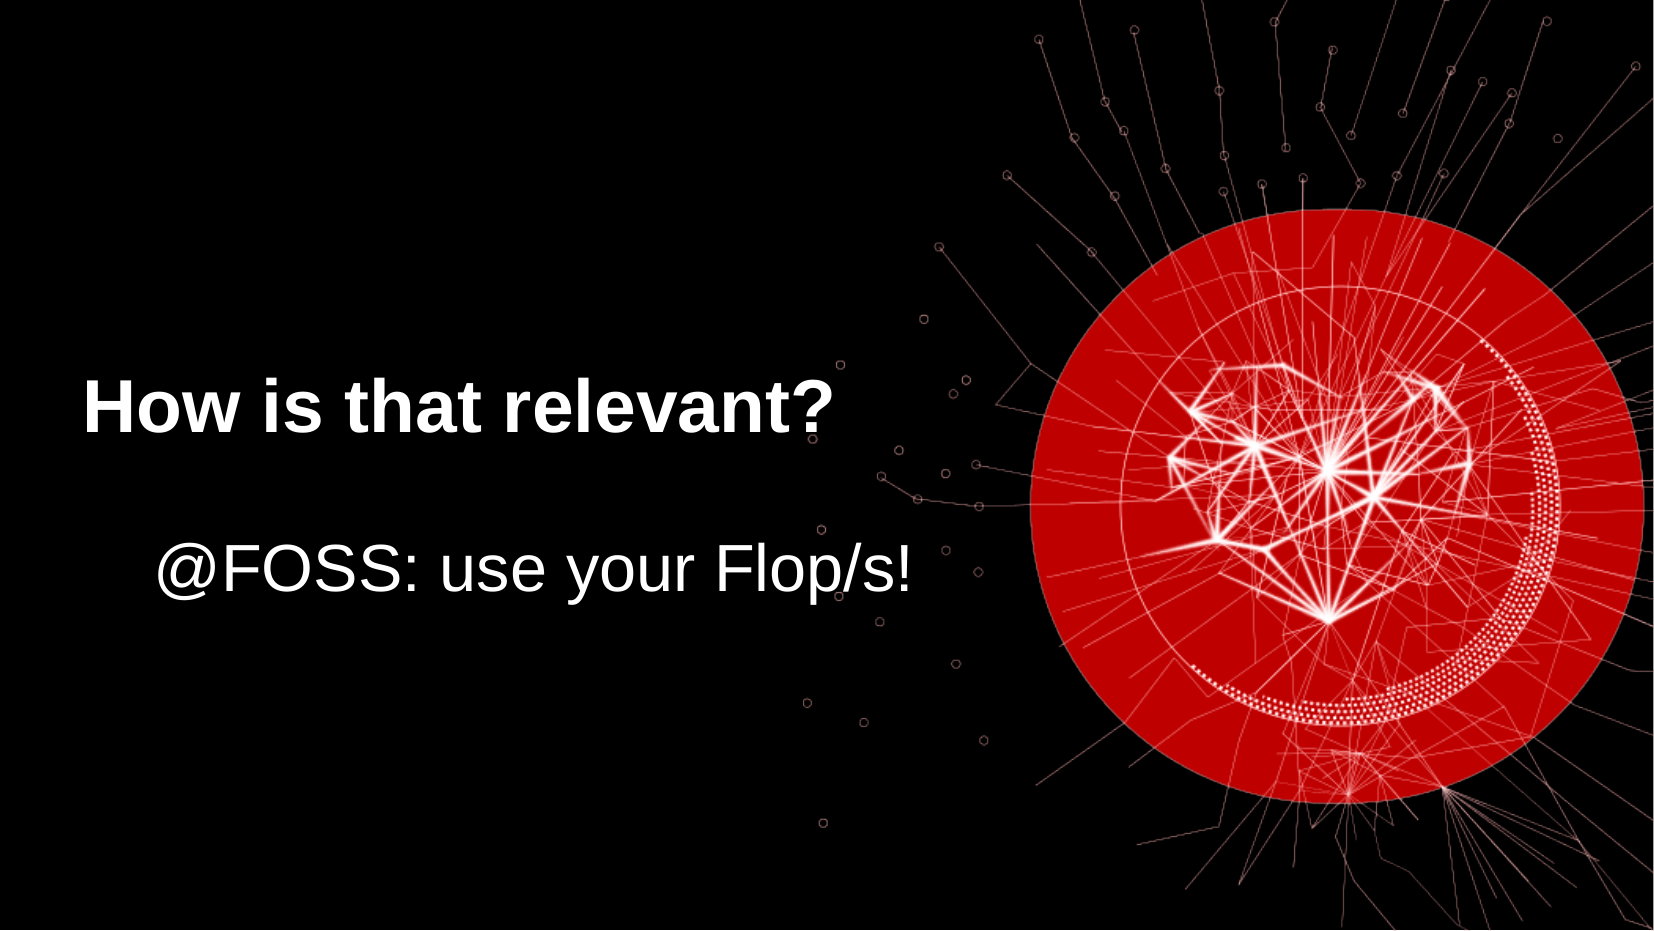

# How is that relevant?
@FOSS: use your Flop/s!